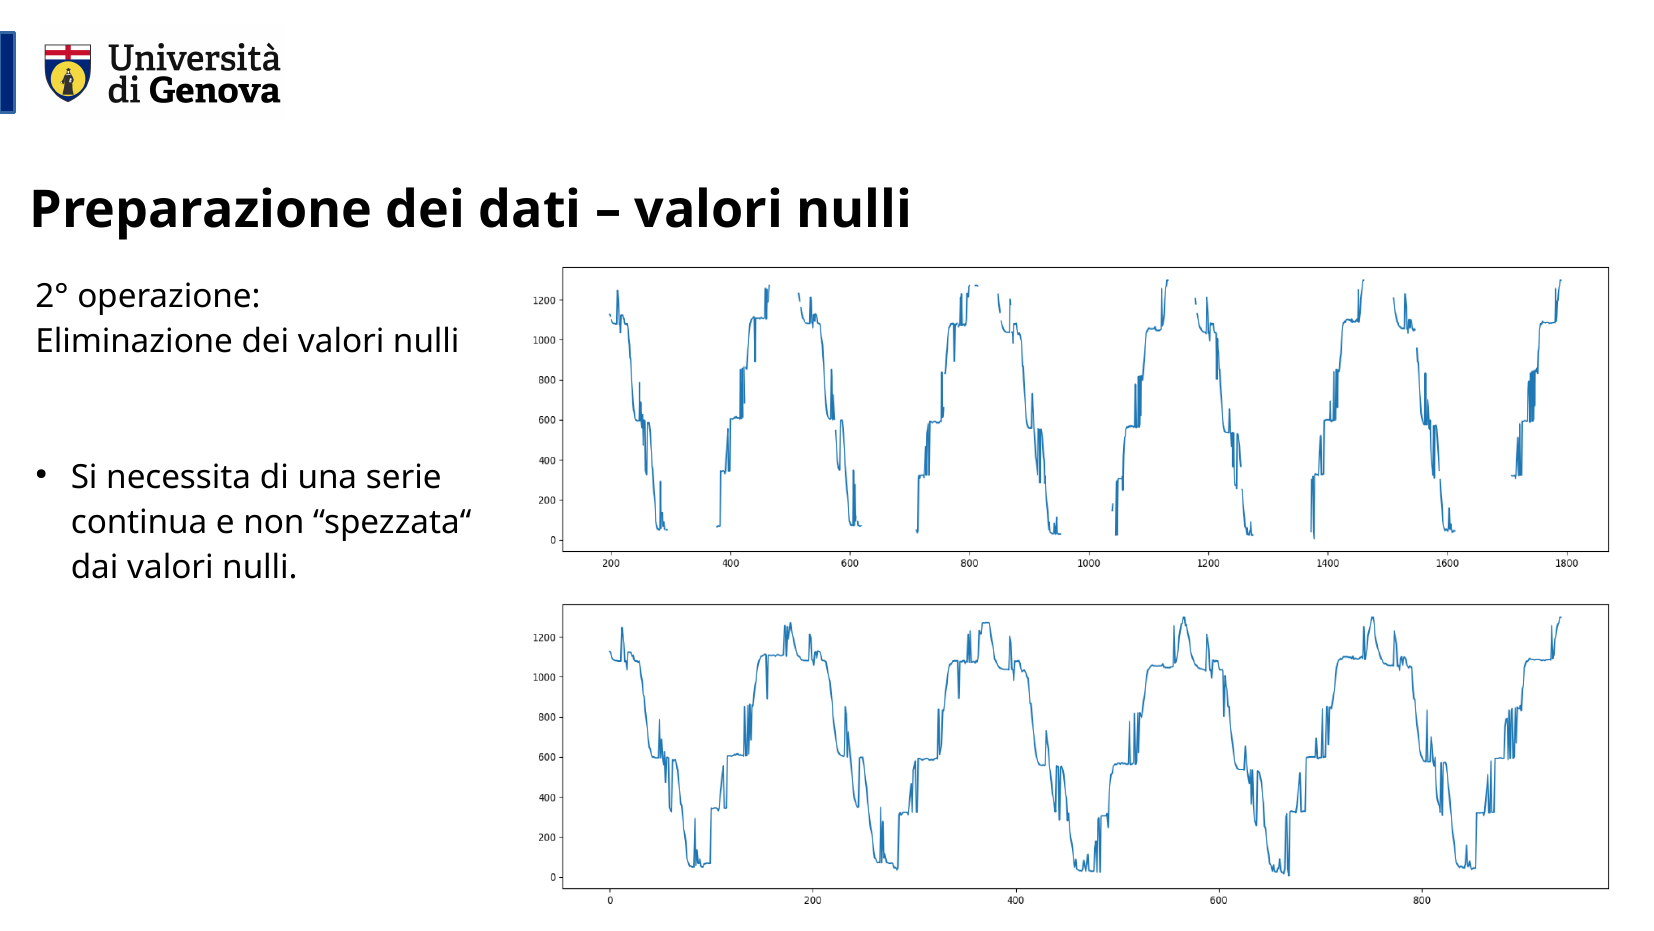

# Preparazione dei dati – valori nulli
2° operazione:
Eliminazione dei valori nulli
Si necessita di una serie
continua e non “spezzata‘‘
dai valori nulli.